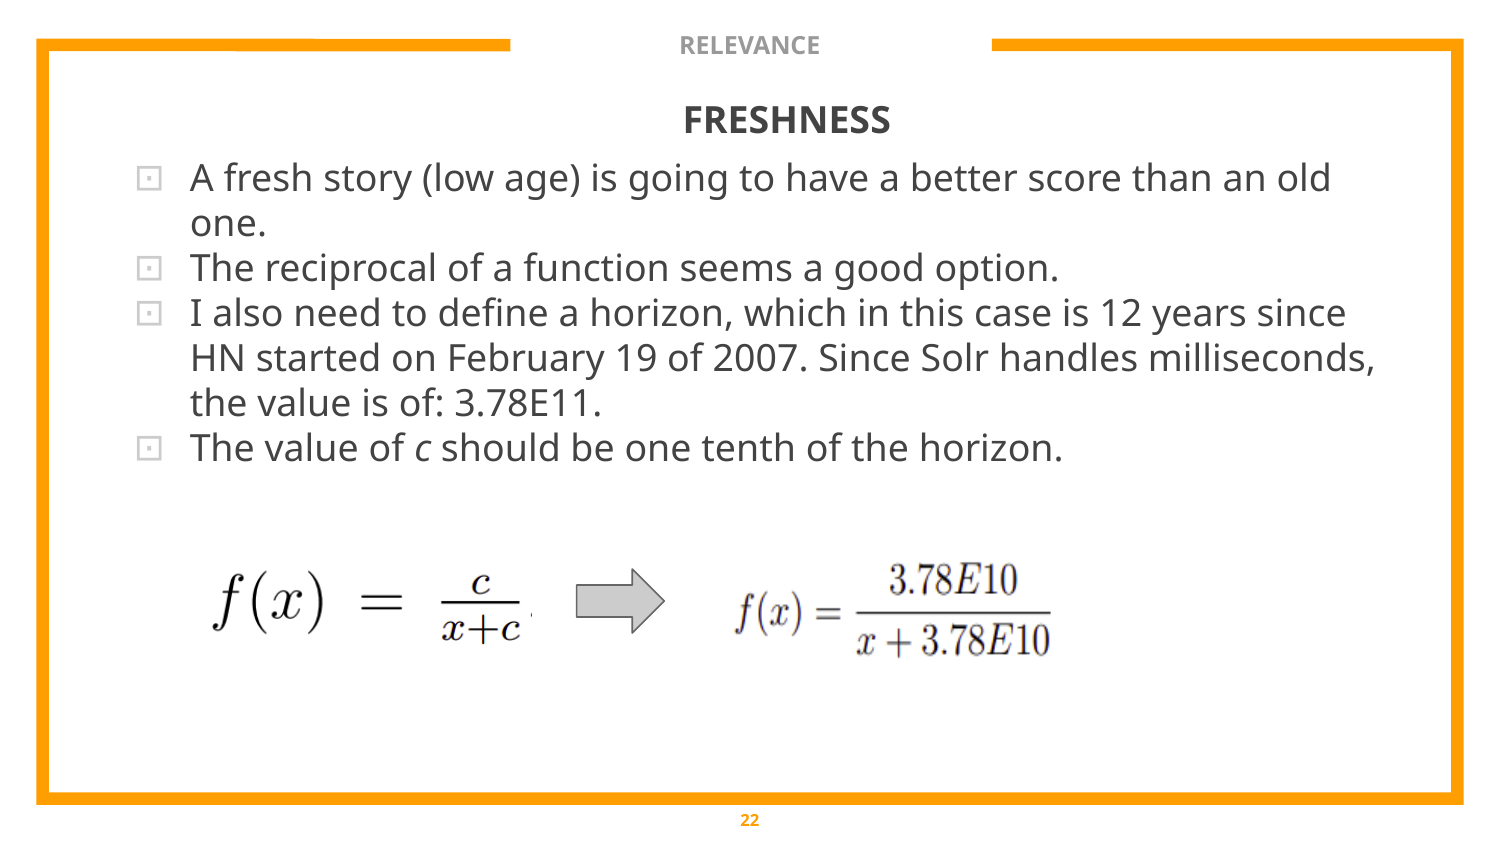

# RELEVANCE
FRESHNESS
A fresh story (low age) is going to have a better score than an old one.
The reciprocal of a function seems a good option.
I also need to define a horizon, which in this case is 12 years since HN started on February 19 of 2007. Since Solr handles milliseconds, the value is of: 3.78E11.
The value of c should be one tenth of the horizon.